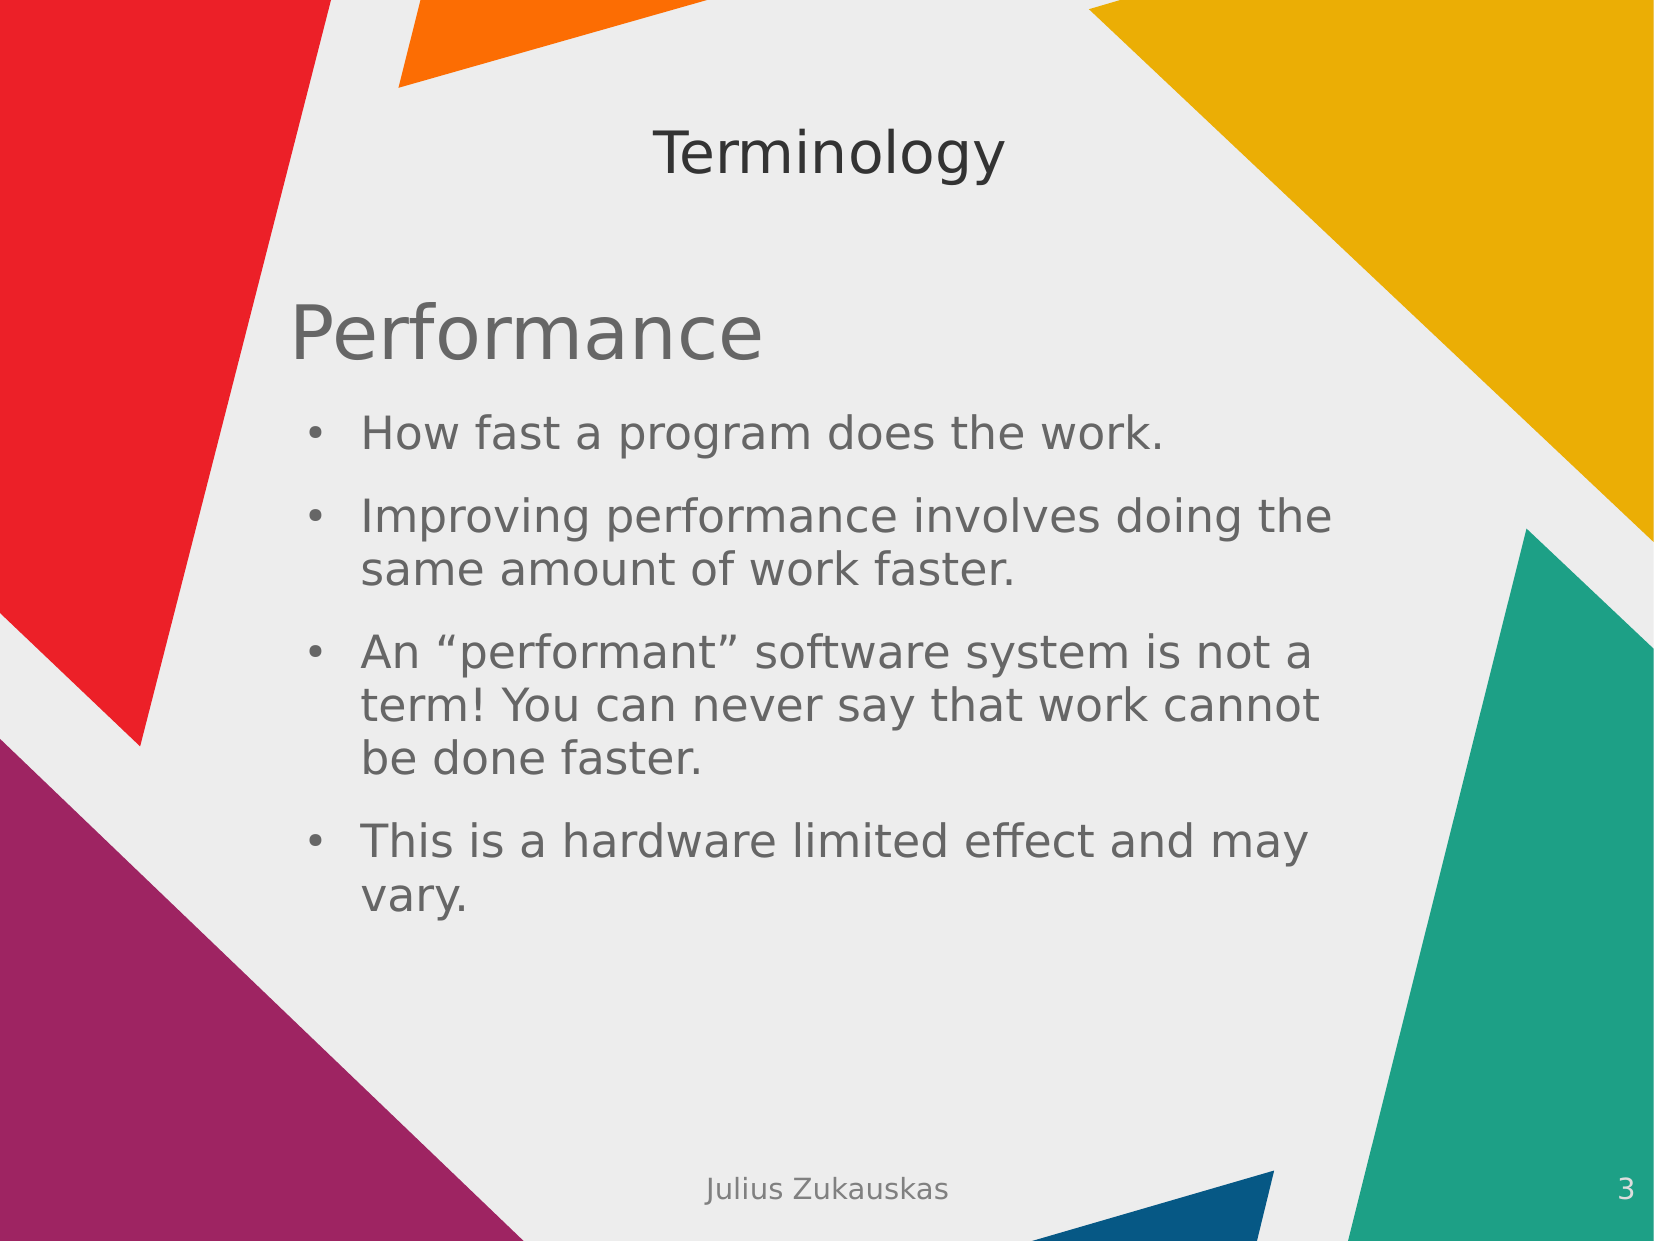

# Terminology
Performance
How fast a program does the work.
Improving performance involves doing the same amount of work faster.
An “performant” software system is not a term! You can never say that work cannot be done faster.
This is a hardware limited effect and may vary.
Julius Zukauskas
3